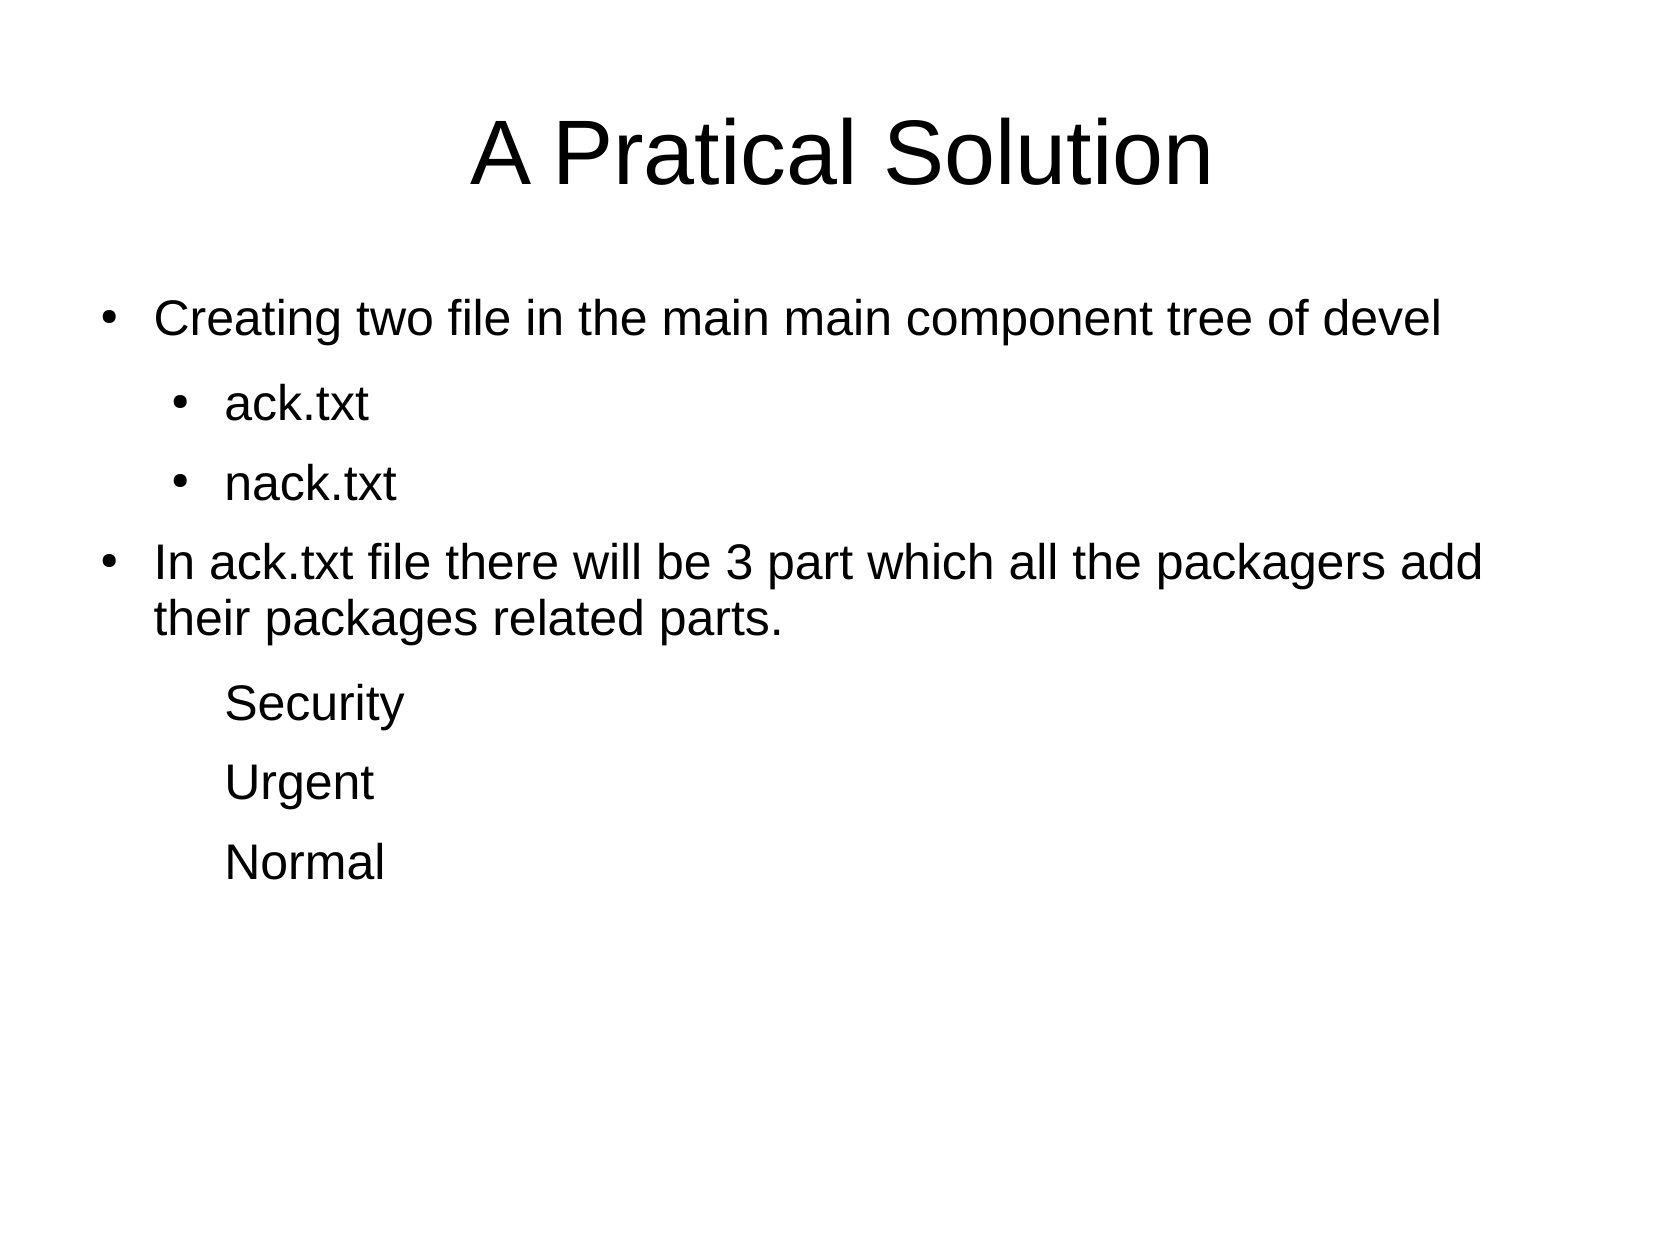

# A Pratical Solution
Creating two file in the main main component tree of devel
ack.txt
nack.txt
In ack.txt file there will be 3 part which all the packagers add their packages related parts.
Security
Urgent
Normal